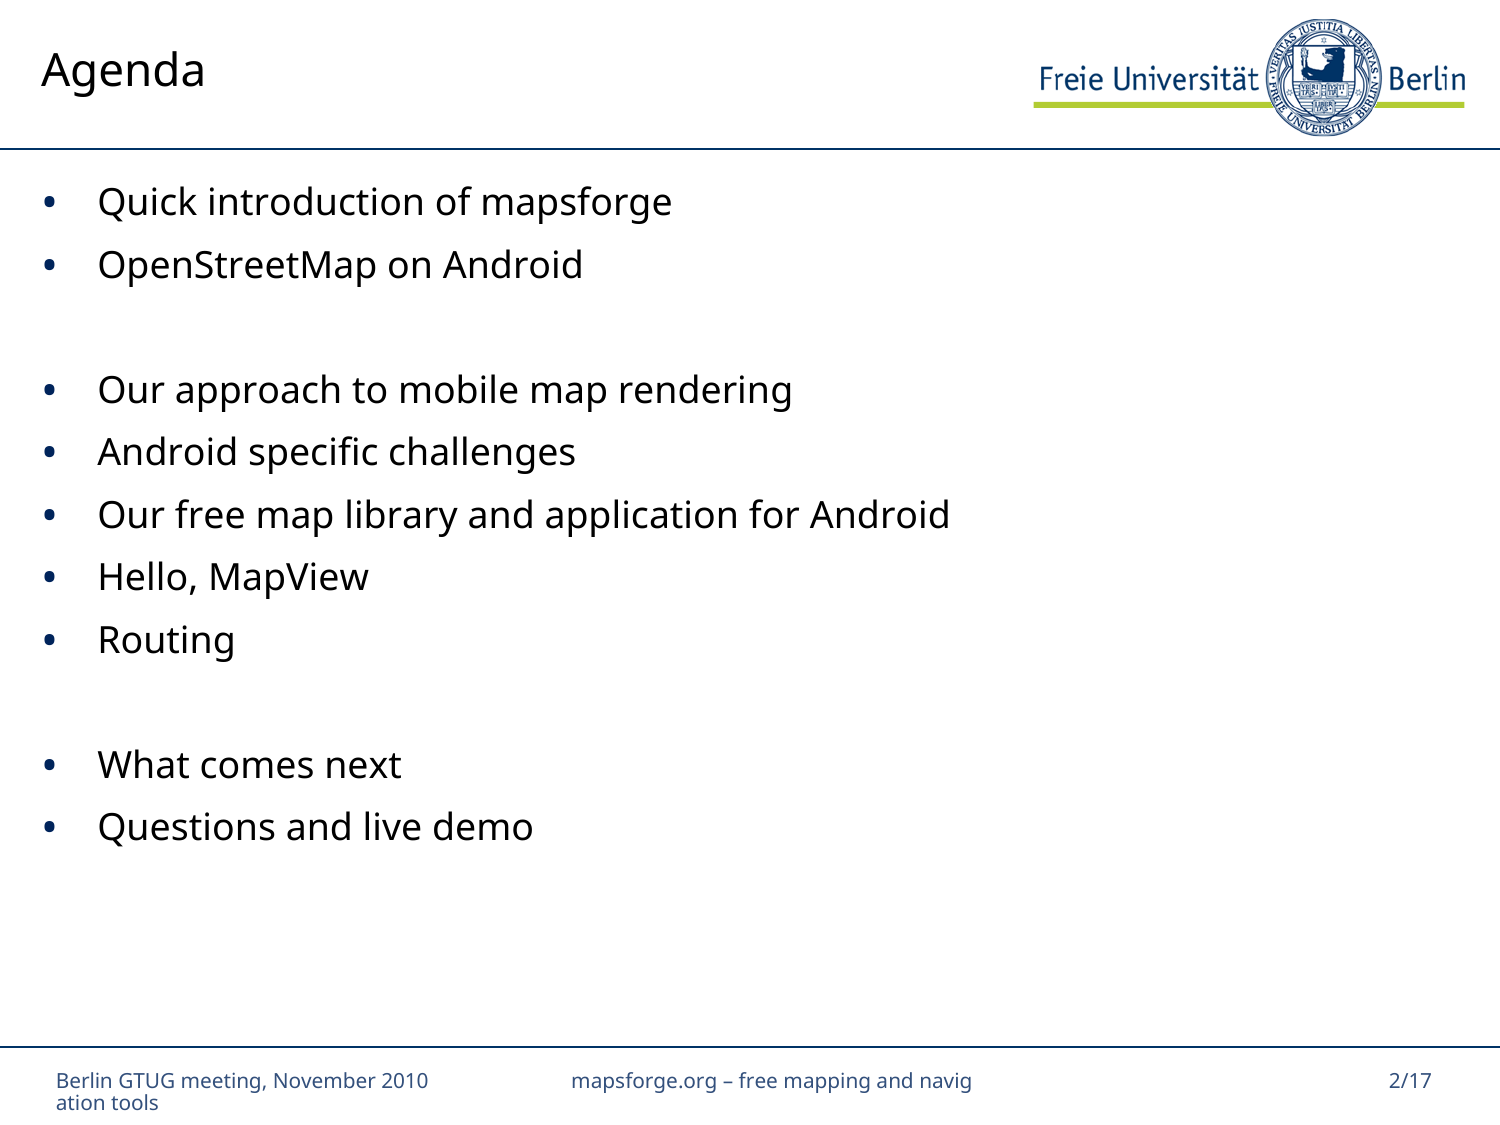

# Agenda
Quick introduction of mapsforge
OpenStreetMap on Android
Our approach to mobile map rendering
Android specific challenges
Our free map library and application for Android
Hello, MapView
Routing
What comes next
Questions and live demo
Berlin GTUG meeting, November 2010 mapsforge.org – free mapping and navigation tools
2